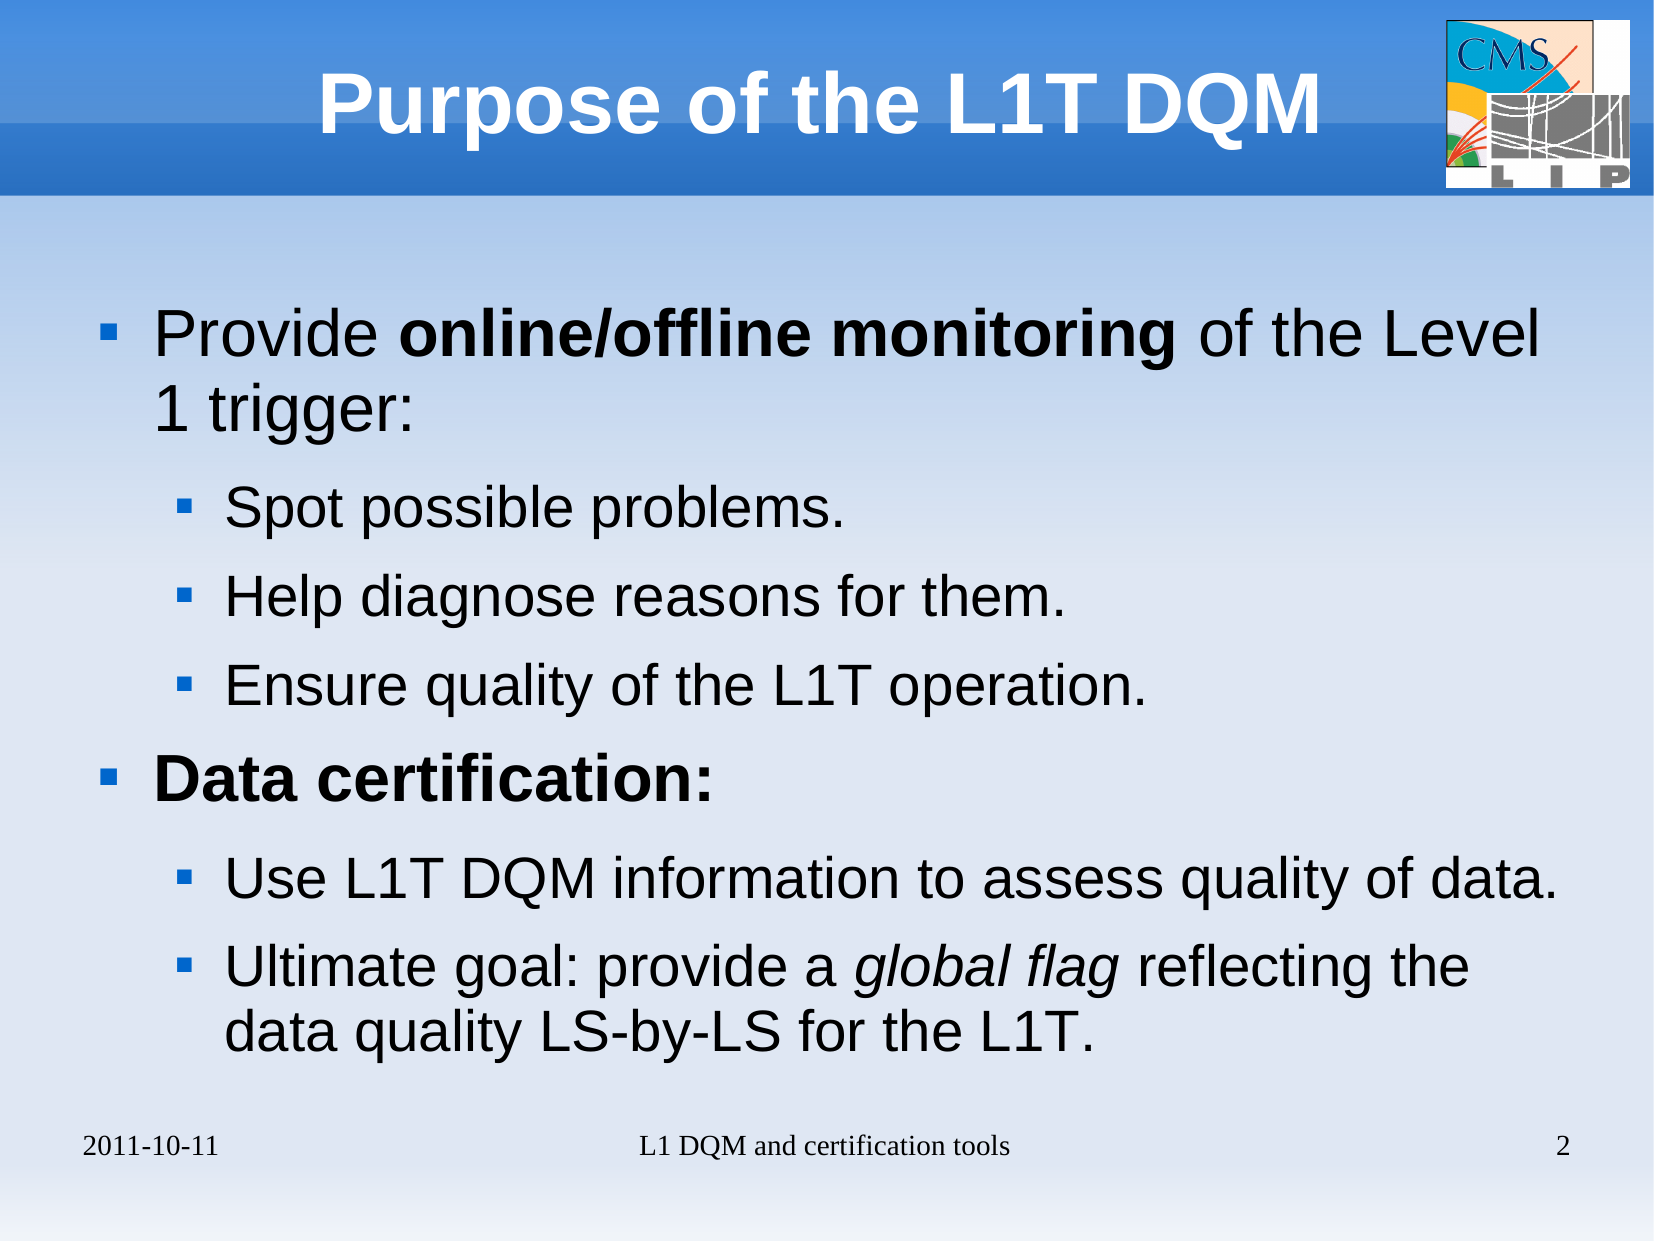

# Purpose of the L1T DQM
Provide online/offline monitoring of the Level 1 trigger:
Spot possible problems.
Help diagnose reasons for them.
Ensure quality of the L1T operation.
Data certification:
Use L1T DQM information to assess quality of data.
Ultimate goal: provide a global flag reflecting the data quality LS-by-LS for the L1T.
2011-10-11
L1 DQM and certification tools
2